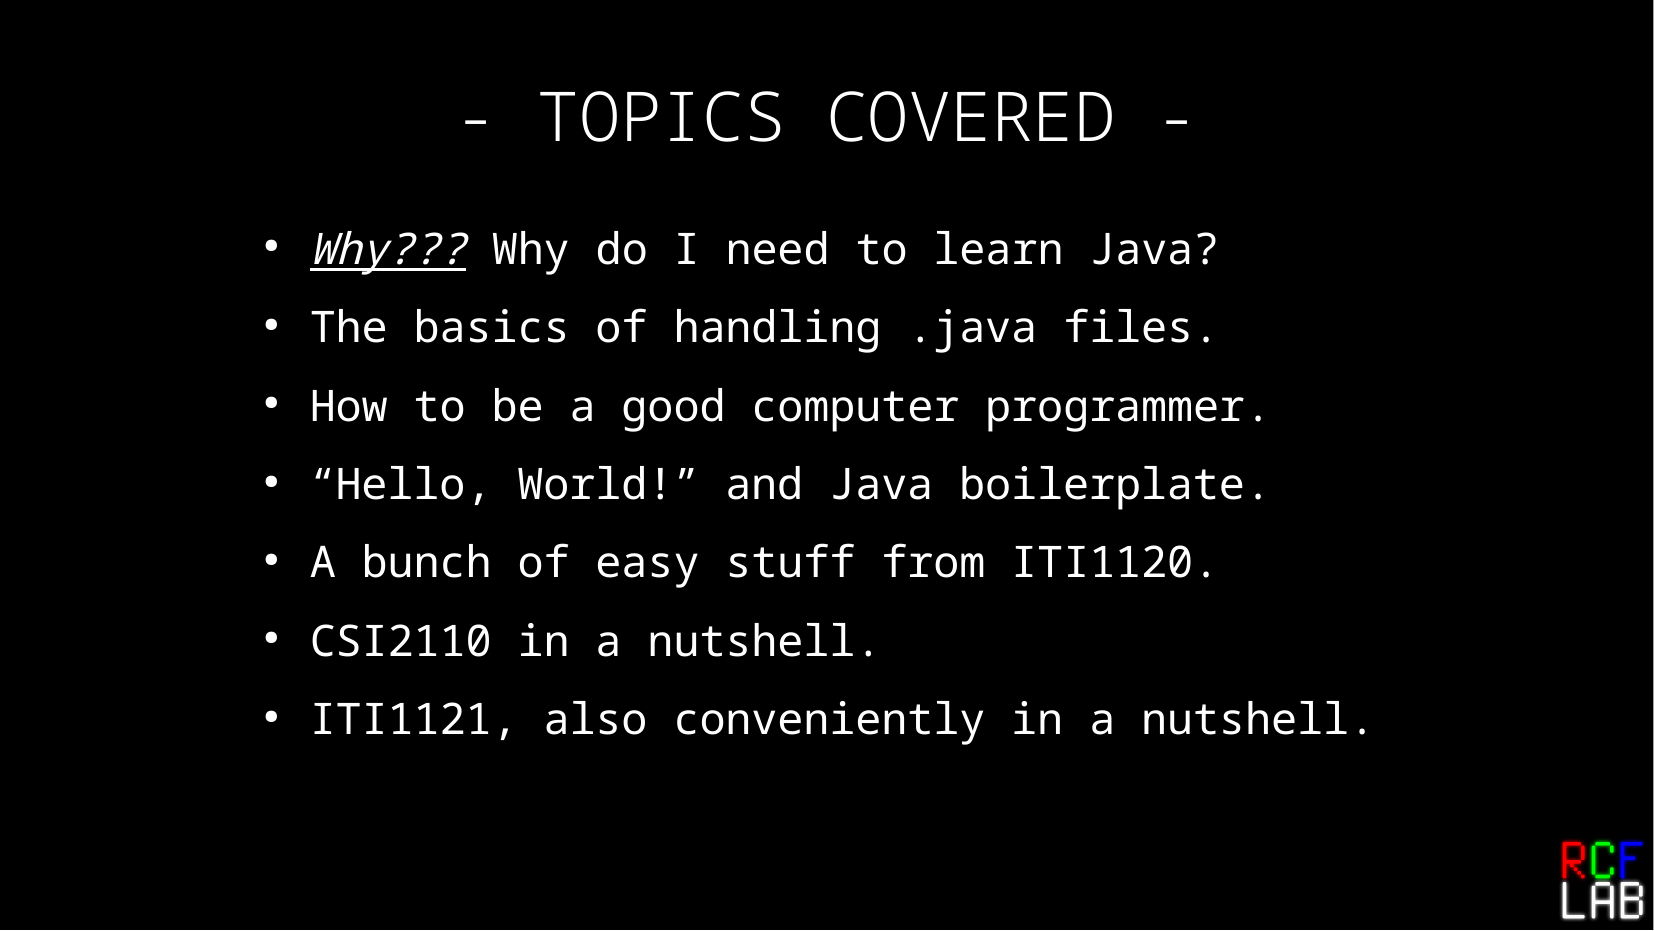

# - TOPICS COVERED -
Why??? Why do I need to learn Java?
The basics of handling .java files.
How to be a good computer programmer.
“Hello, World!” and Java boilerplate.
A bunch of easy stuff from ITI1120.
CSI2110 in a nutshell.
ITI1121, also conveniently in a nutshell.